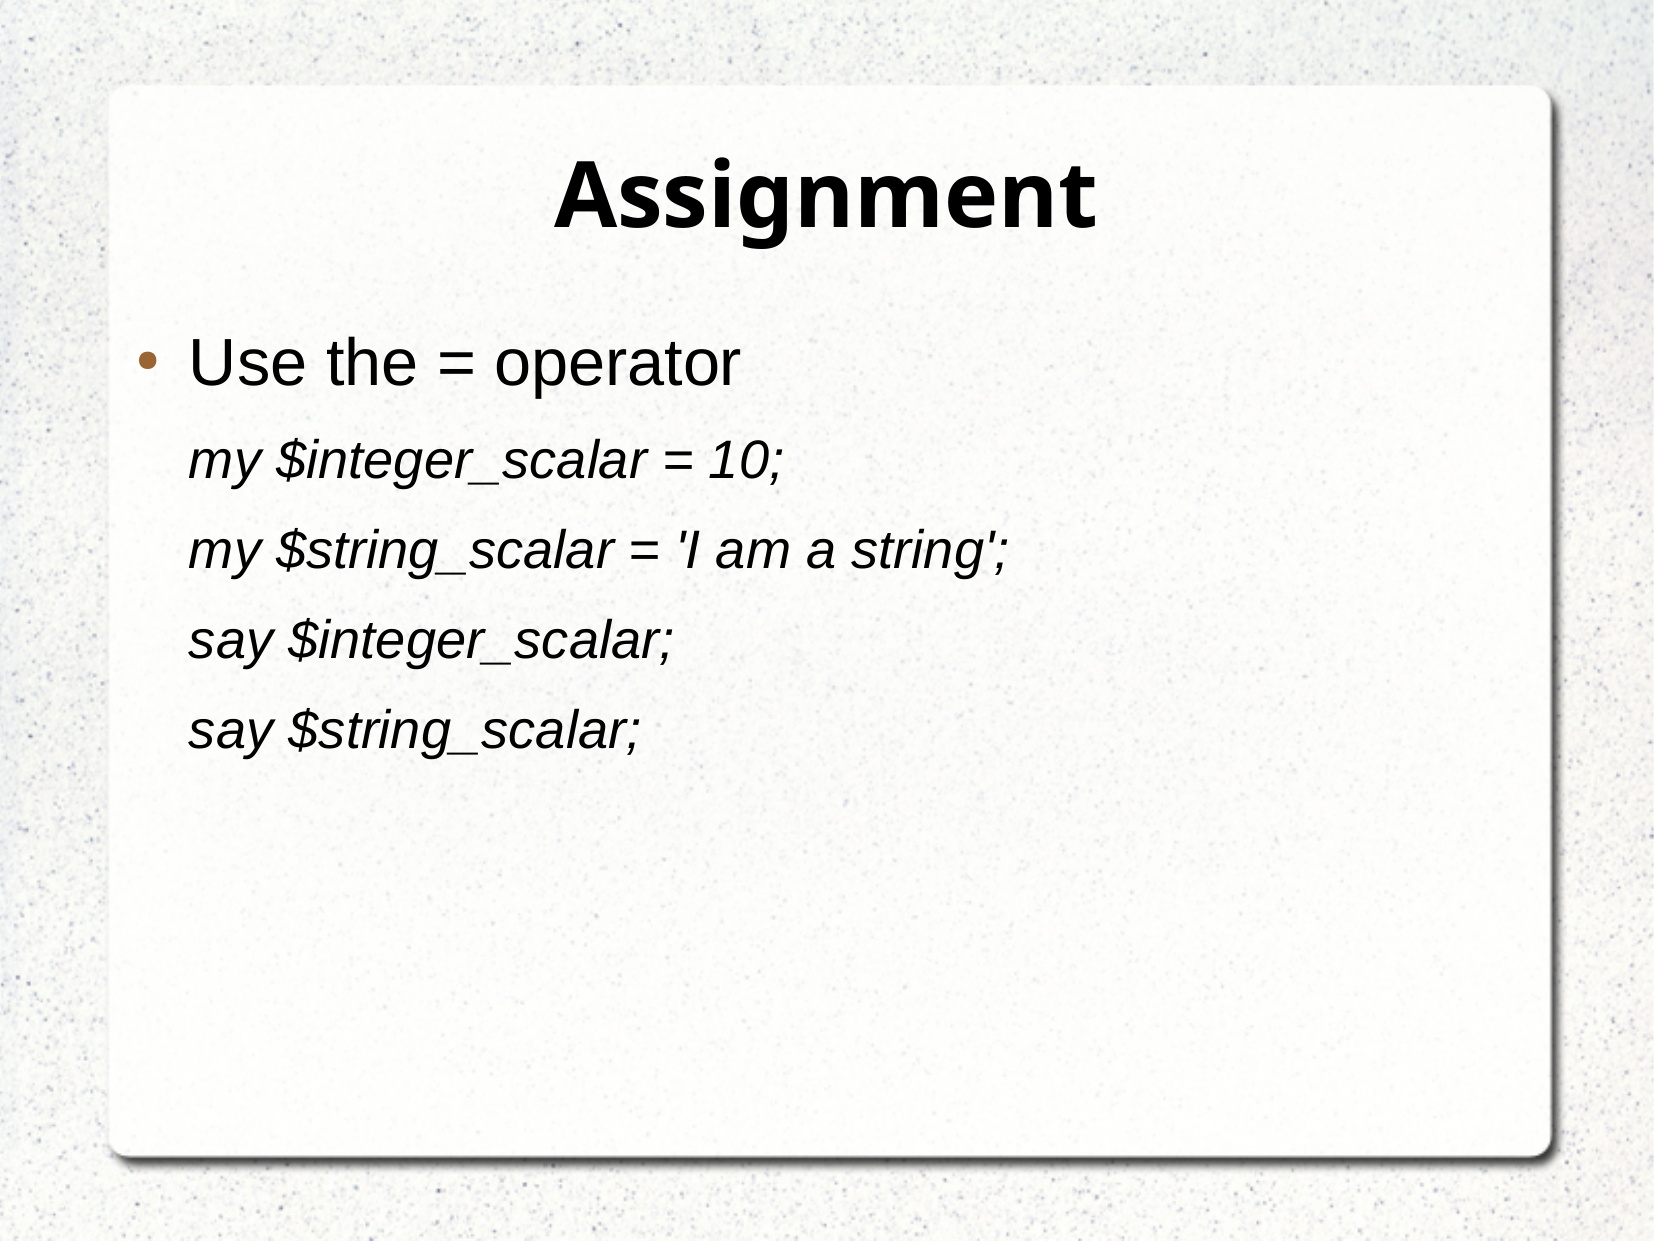

# Assignment
Use the = operator
my $integer_scalar = 10;
my $string_scalar = 'I am a string';
say $integer_scalar;
say $string_scalar;